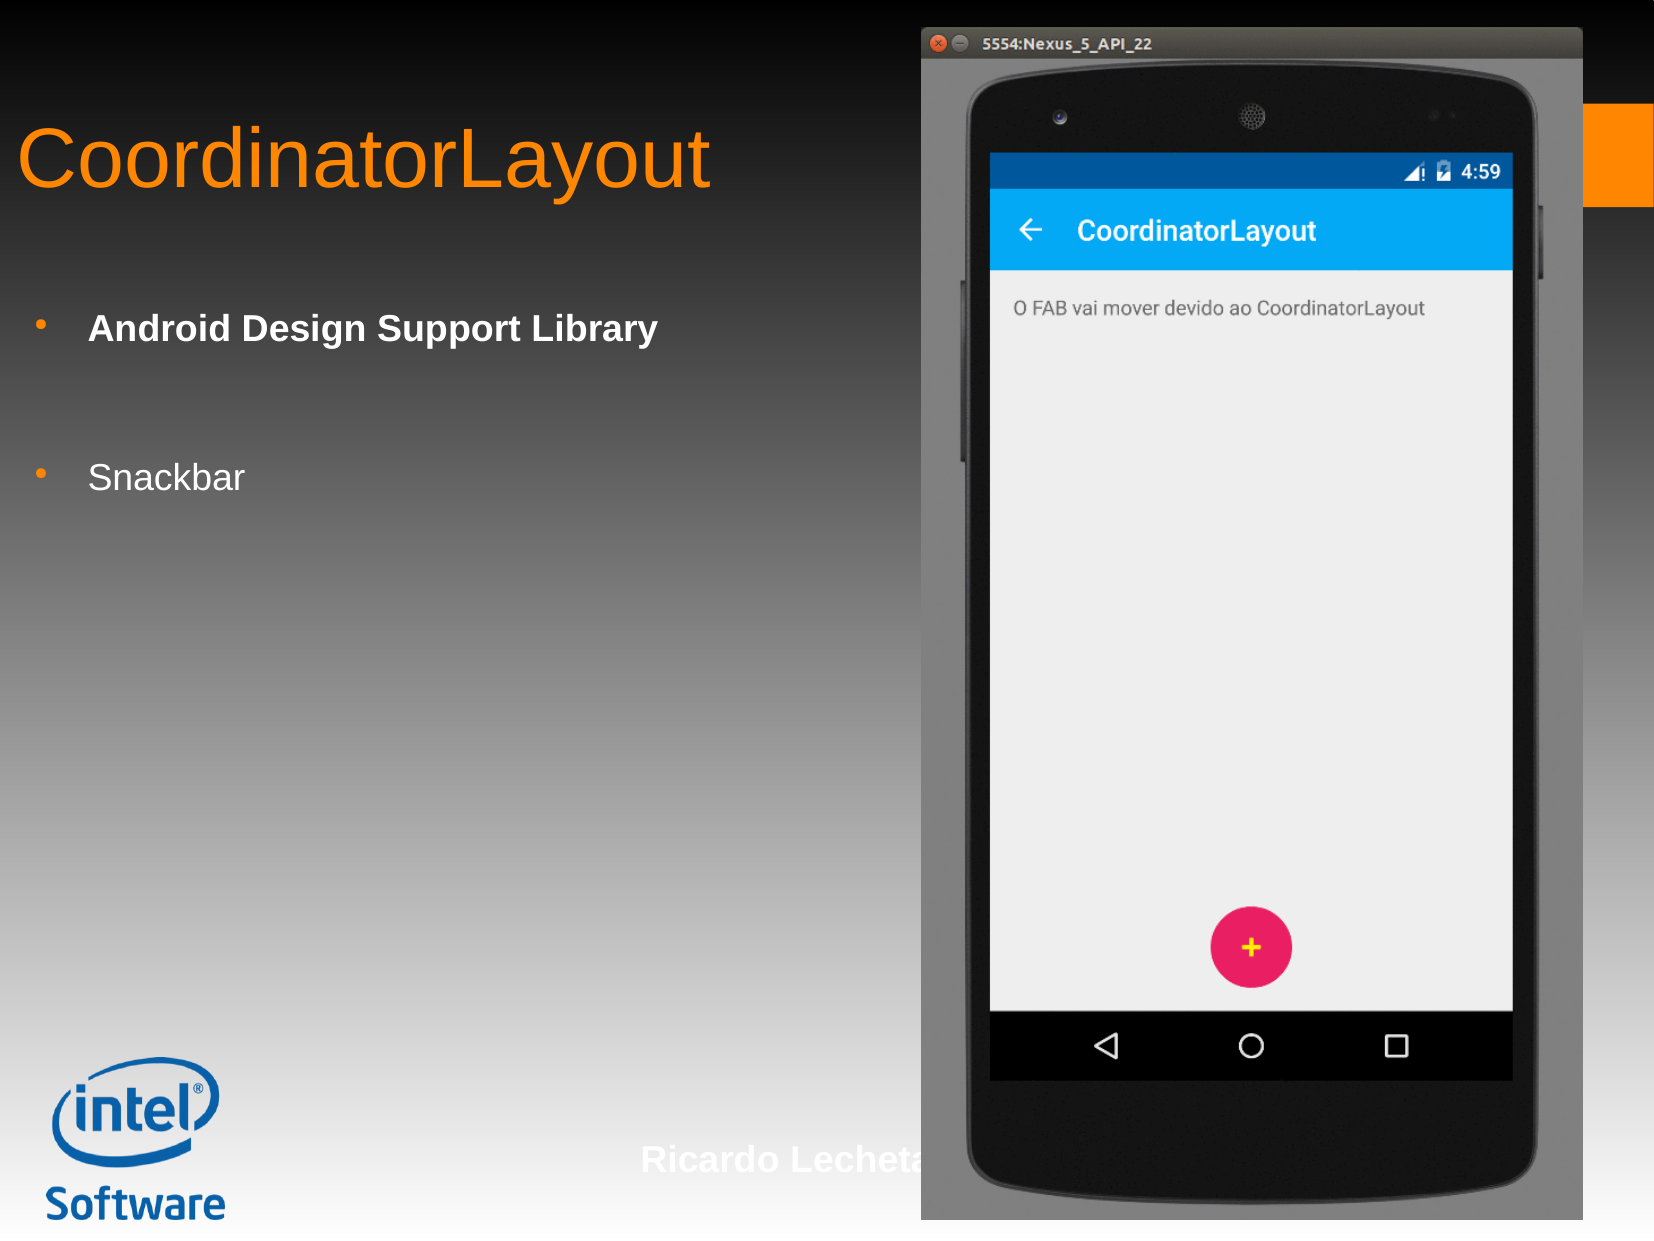

# CoordinatorLayout
Android Design Support Library
Snackbar
Ricardo Lecheta - http://intelsoftwareday2015.com.br